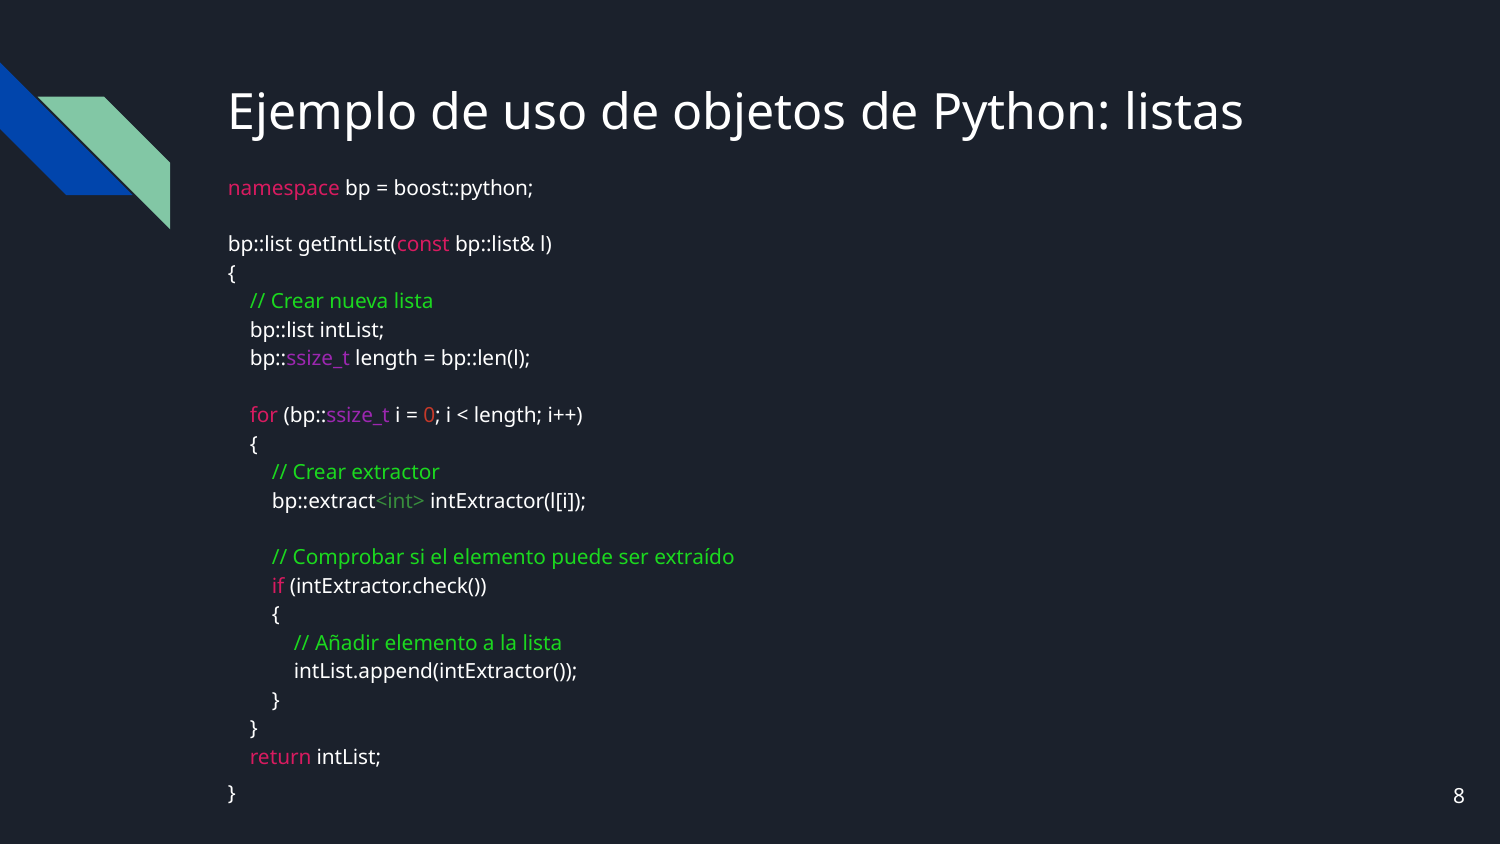

# Ejemplo de uso de objetos de Python: listas
namespace bp = boost::python;
bp::list getIntList(const bp::list& l)
{
 // Crear nueva lista
 bp::list intList;
 bp::ssize_t length = bp::len(l);
 for (bp::ssize_t i = 0; i < length; i++)
 {
 // Crear extractor
 bp::extract<int> intExtractor(l[i]);
 // Comprobar si el elemento puede ser extraído
 if (intExtractor.check())
 {
 // Añadir elemento a la lista
 intList.append(intExtractor());
 }
 }
 return intList;
}